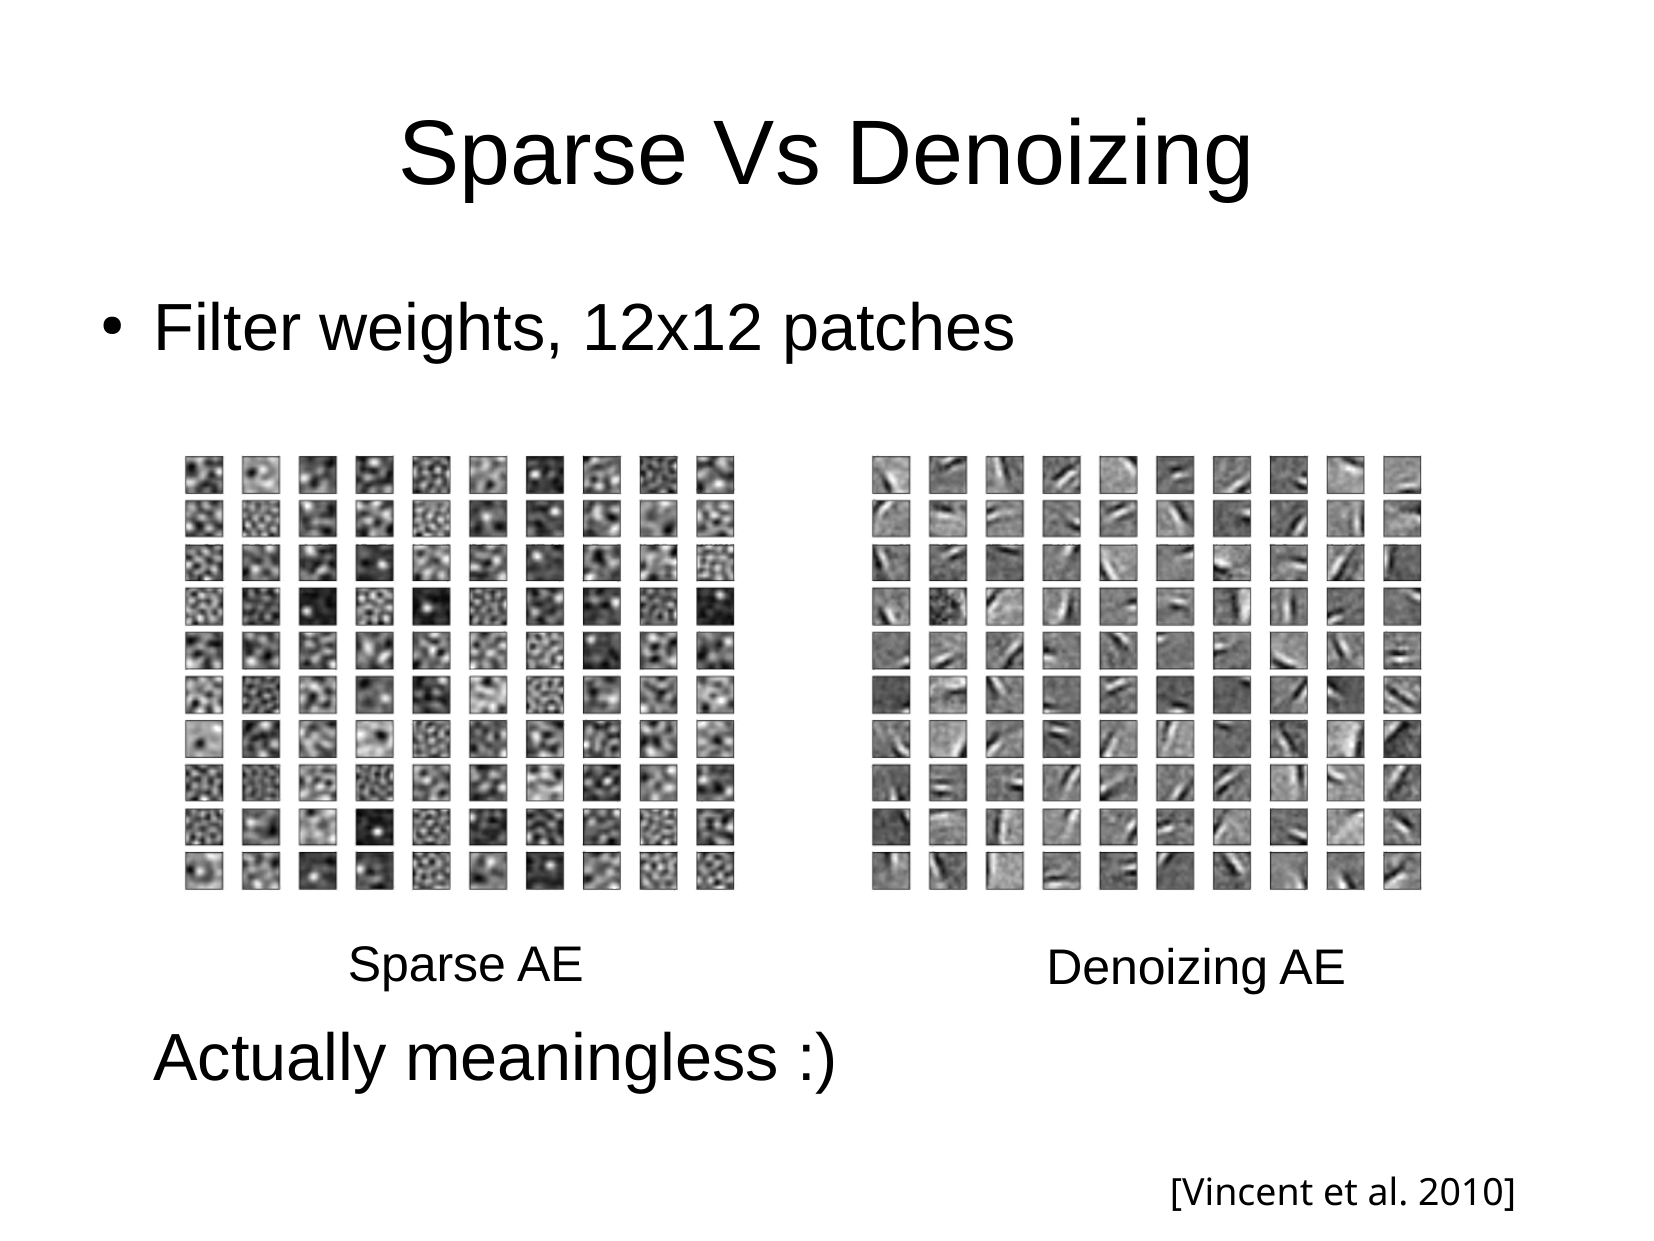

# Sparse Vs Denoizing
Filter weights, 12x12 patches
Actually meaningless :)
Sparse AE
Denoizing AE
[Vincent et al. 2010]